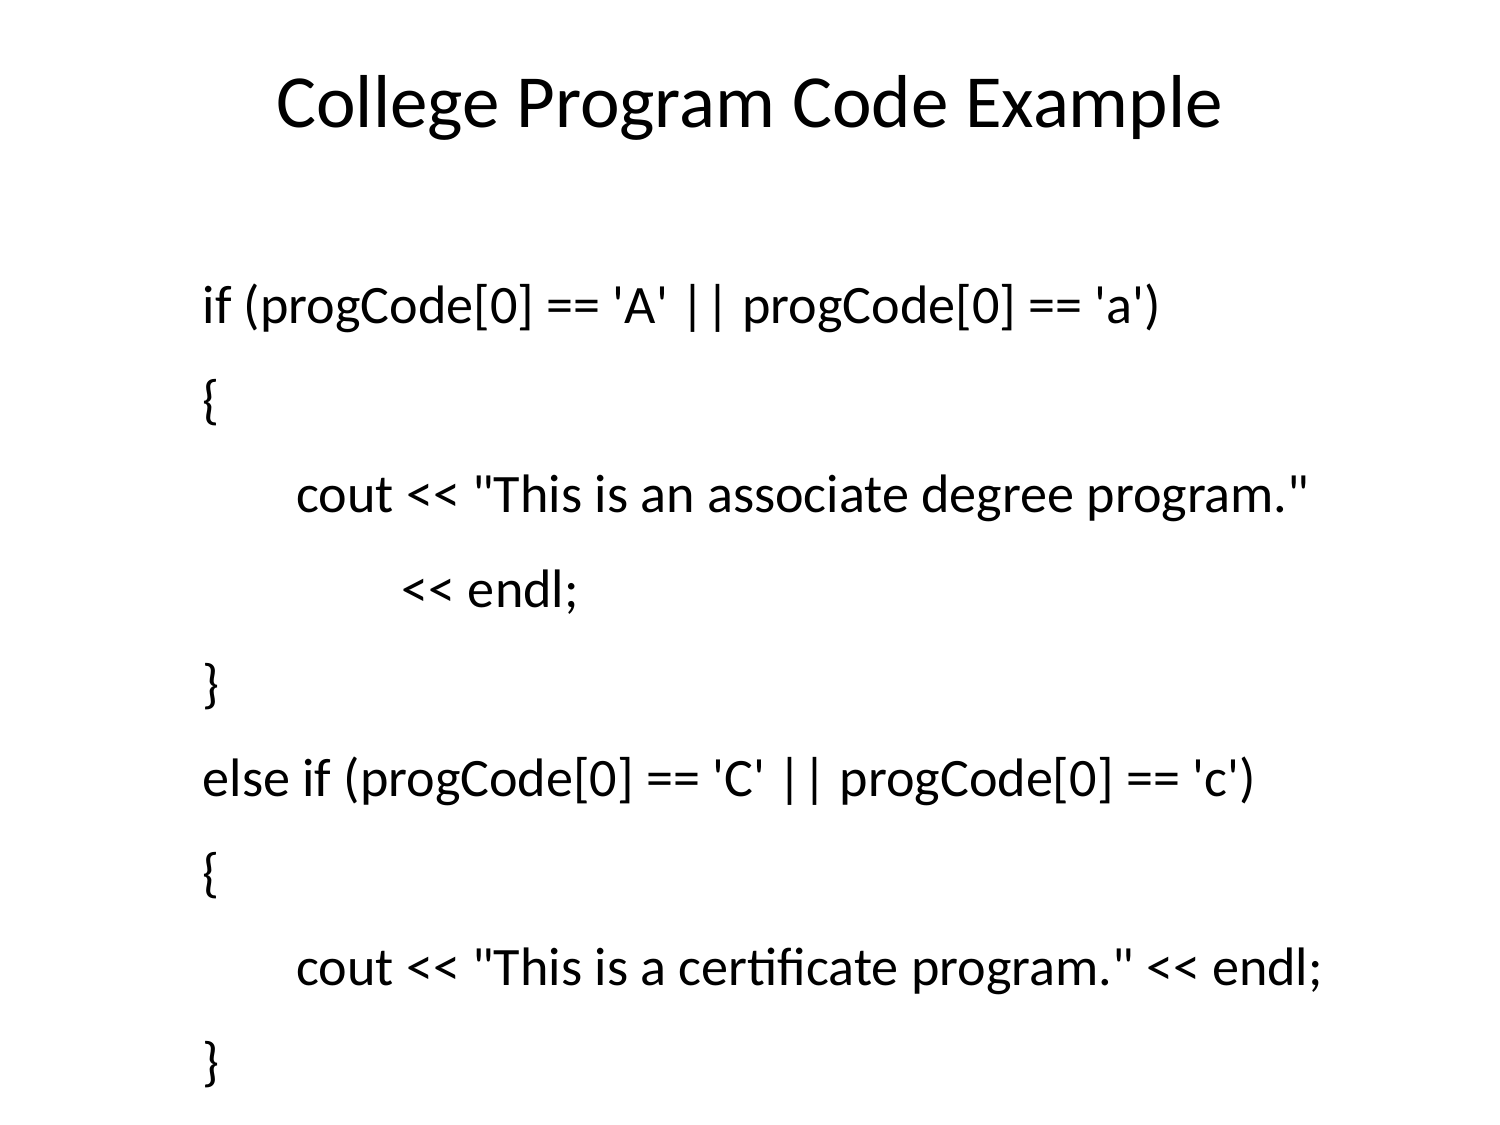

# College Program Code Example
		if (progCode[0] == 'A' || progCode[0] == 'a')
		{
			 cout << "This is an associate degree program."
				 << endl;
		}
		else if (progCode[0] == 'C' || progCode[0] == 'c')
		{
			 cout << "This is a certificate program." << endl;
		}